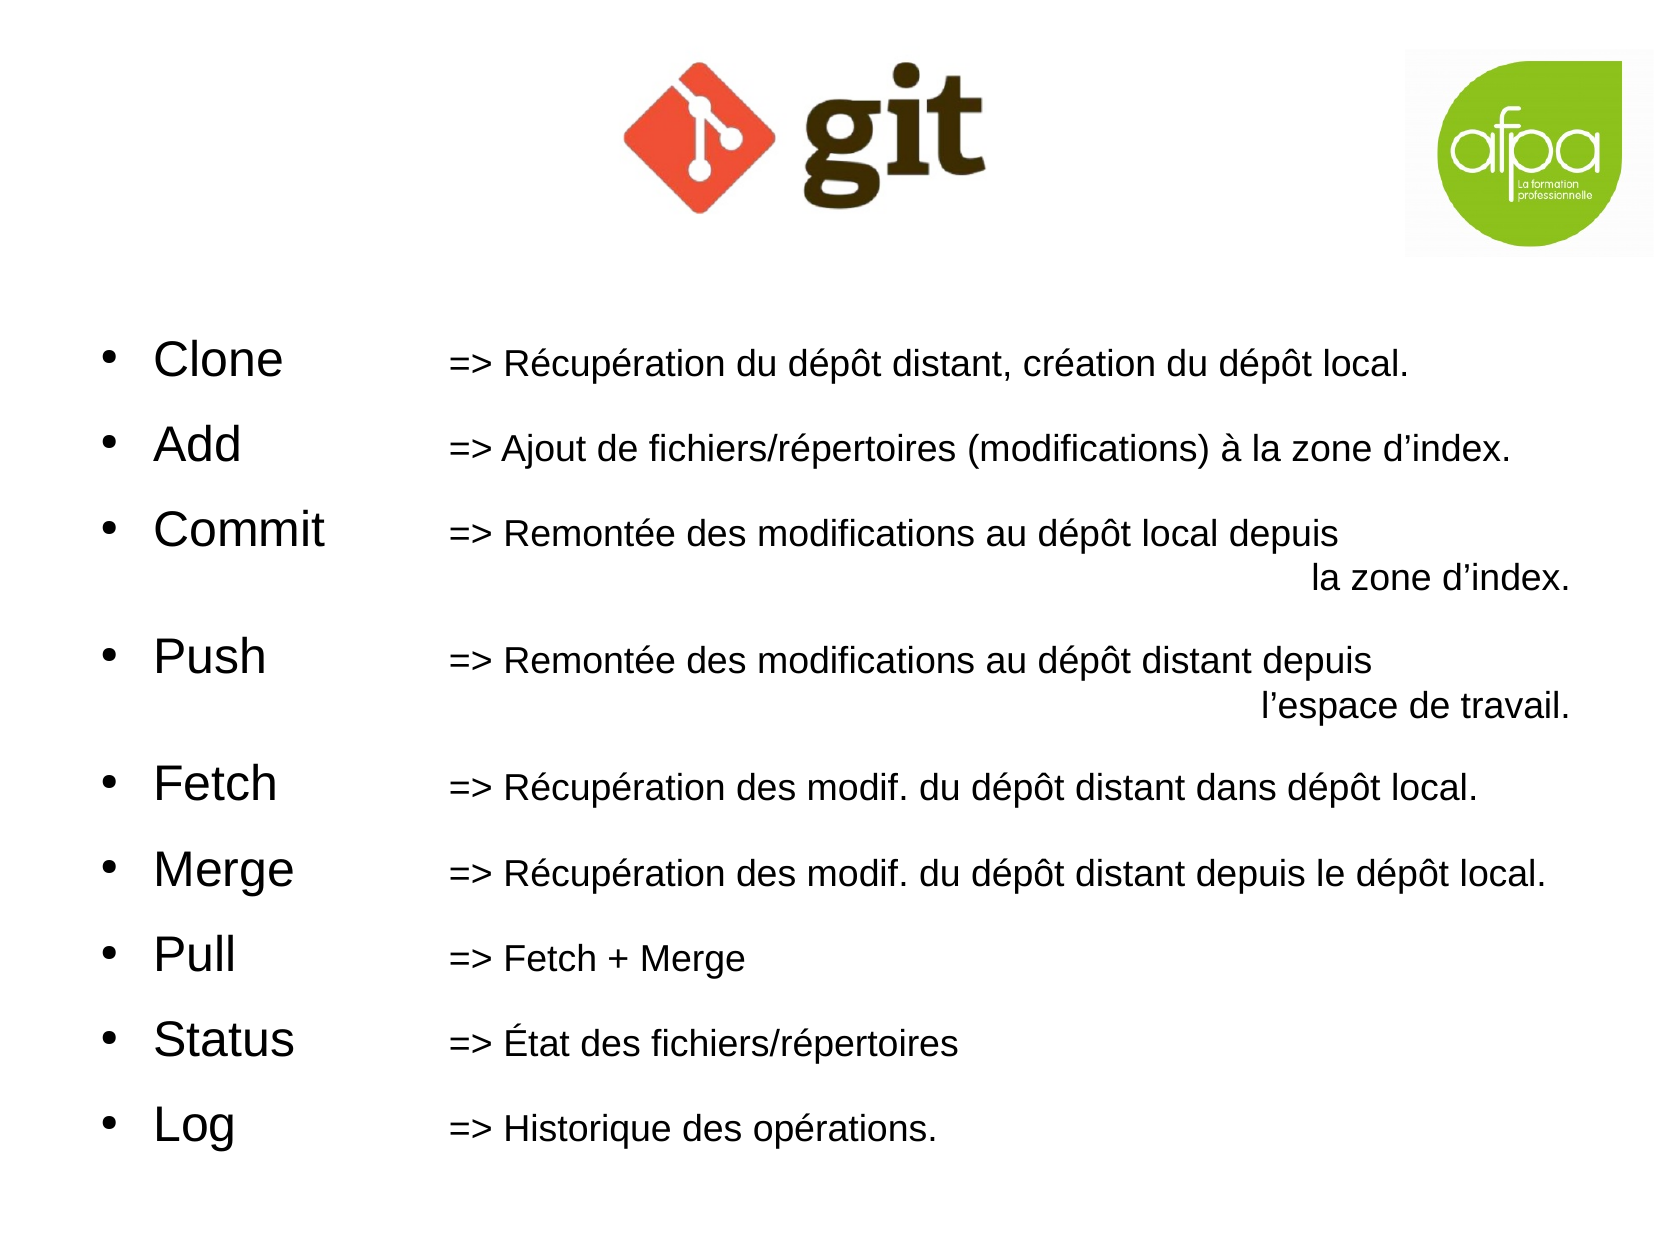

# Clone			=> Récupération du dépôt distant, création du dépôt local.
Add			=> Ajout de fichiers/répertoires (modifications) à la zone d’index.
Commit		=> Remontée des modifications au dépôt local depuis
la zone d’index.
Push			=> Remontée des modifications au dépôt distant depuis
l’espace de travail.
Fetch			=> Récupération des modif. du dépôt distant dans dépôt local.
Merge			=> Récupération des modif. du dépôt distant depuis le dépôt local.
Pull			=> Fetch + Merge
Status			=> État des fichiers/répertoires
Log			=> Historique des opérations.